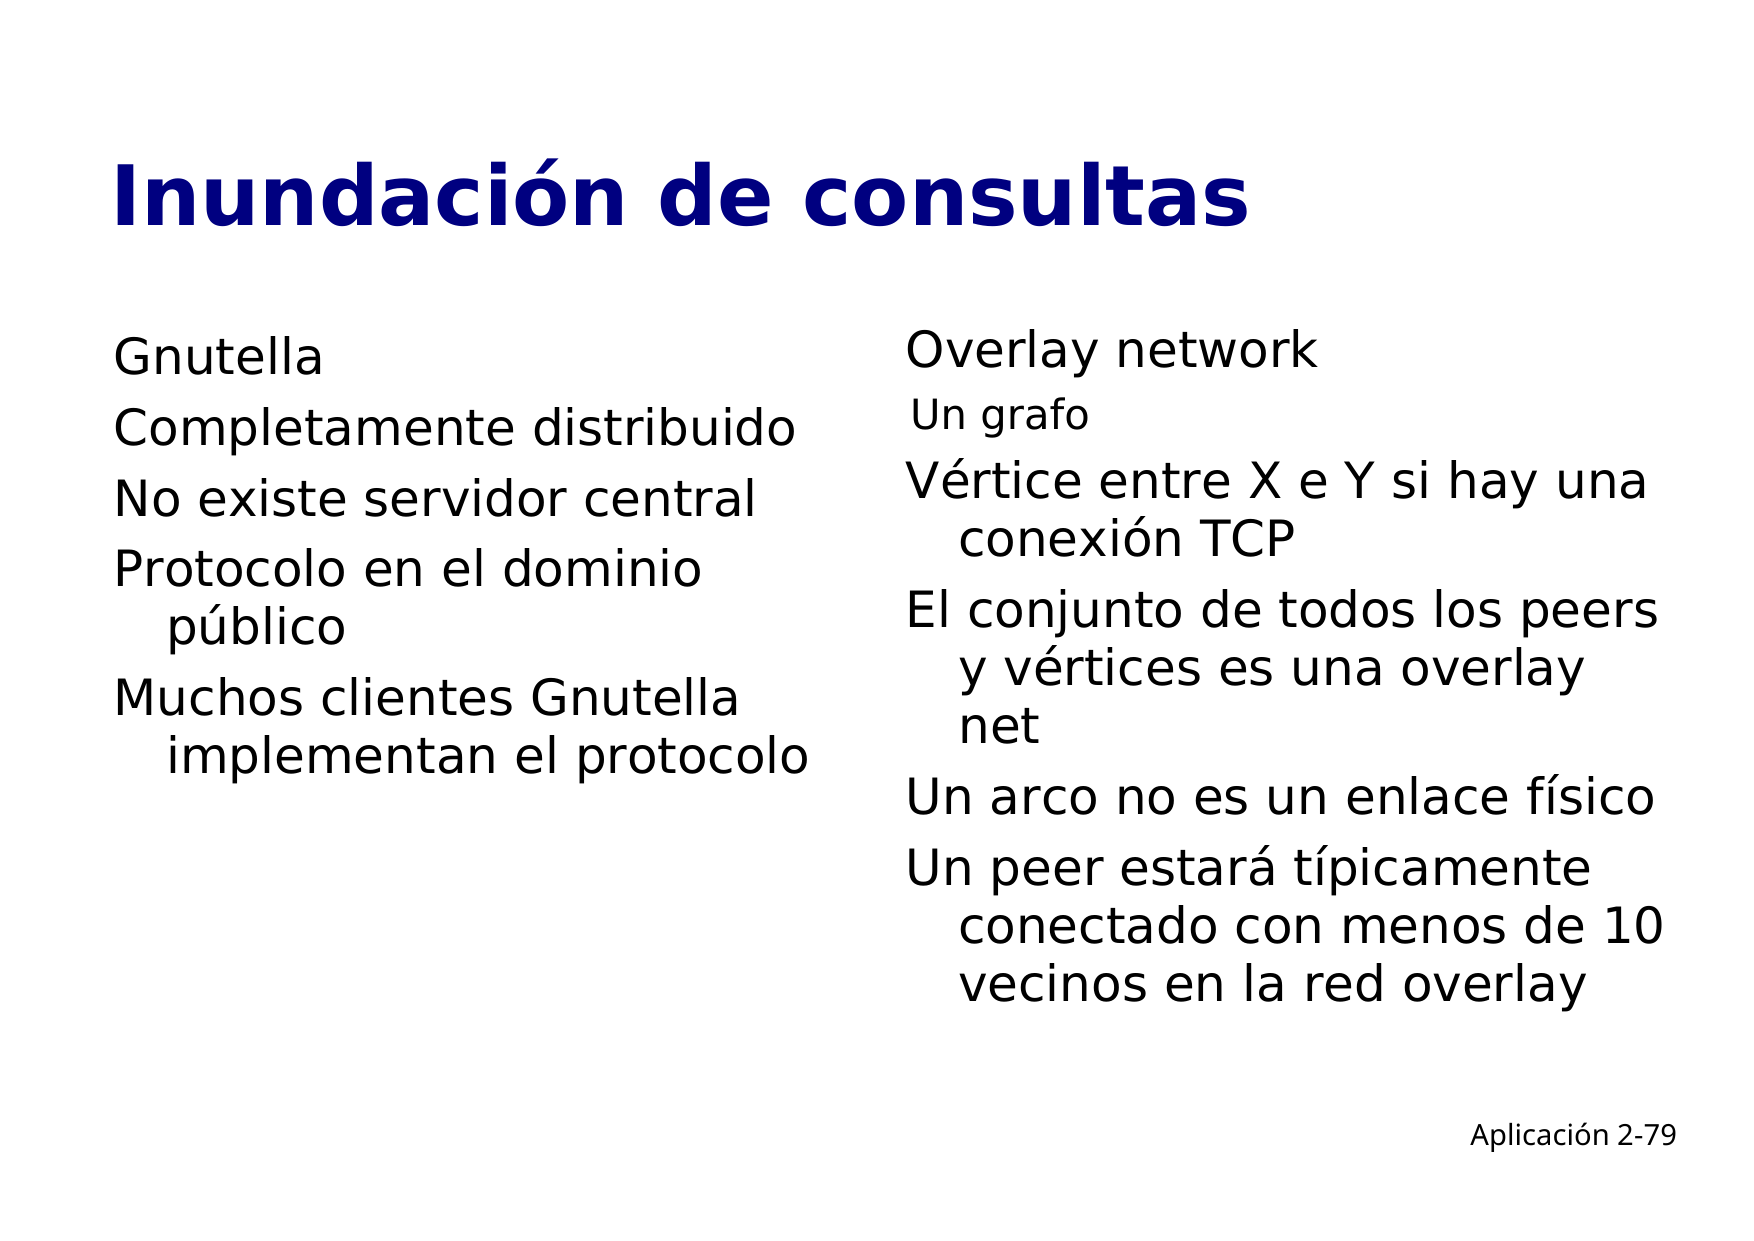

# Inundación de consultas
Gnutella
Completamente distribuido
No existe servidor central
Protocolo en el dominio público
Muchos clientes Gnutella implementan el protocolo
Overlay network
Un grafo
Vértice entre X e Y si hay una conexión TCP
El conjunto de todos los peers y vértices es una overlay net
Un arco no es un enlace físico
Un peer estará típicamente conectado con menos de 10 vecinos en la red overlay